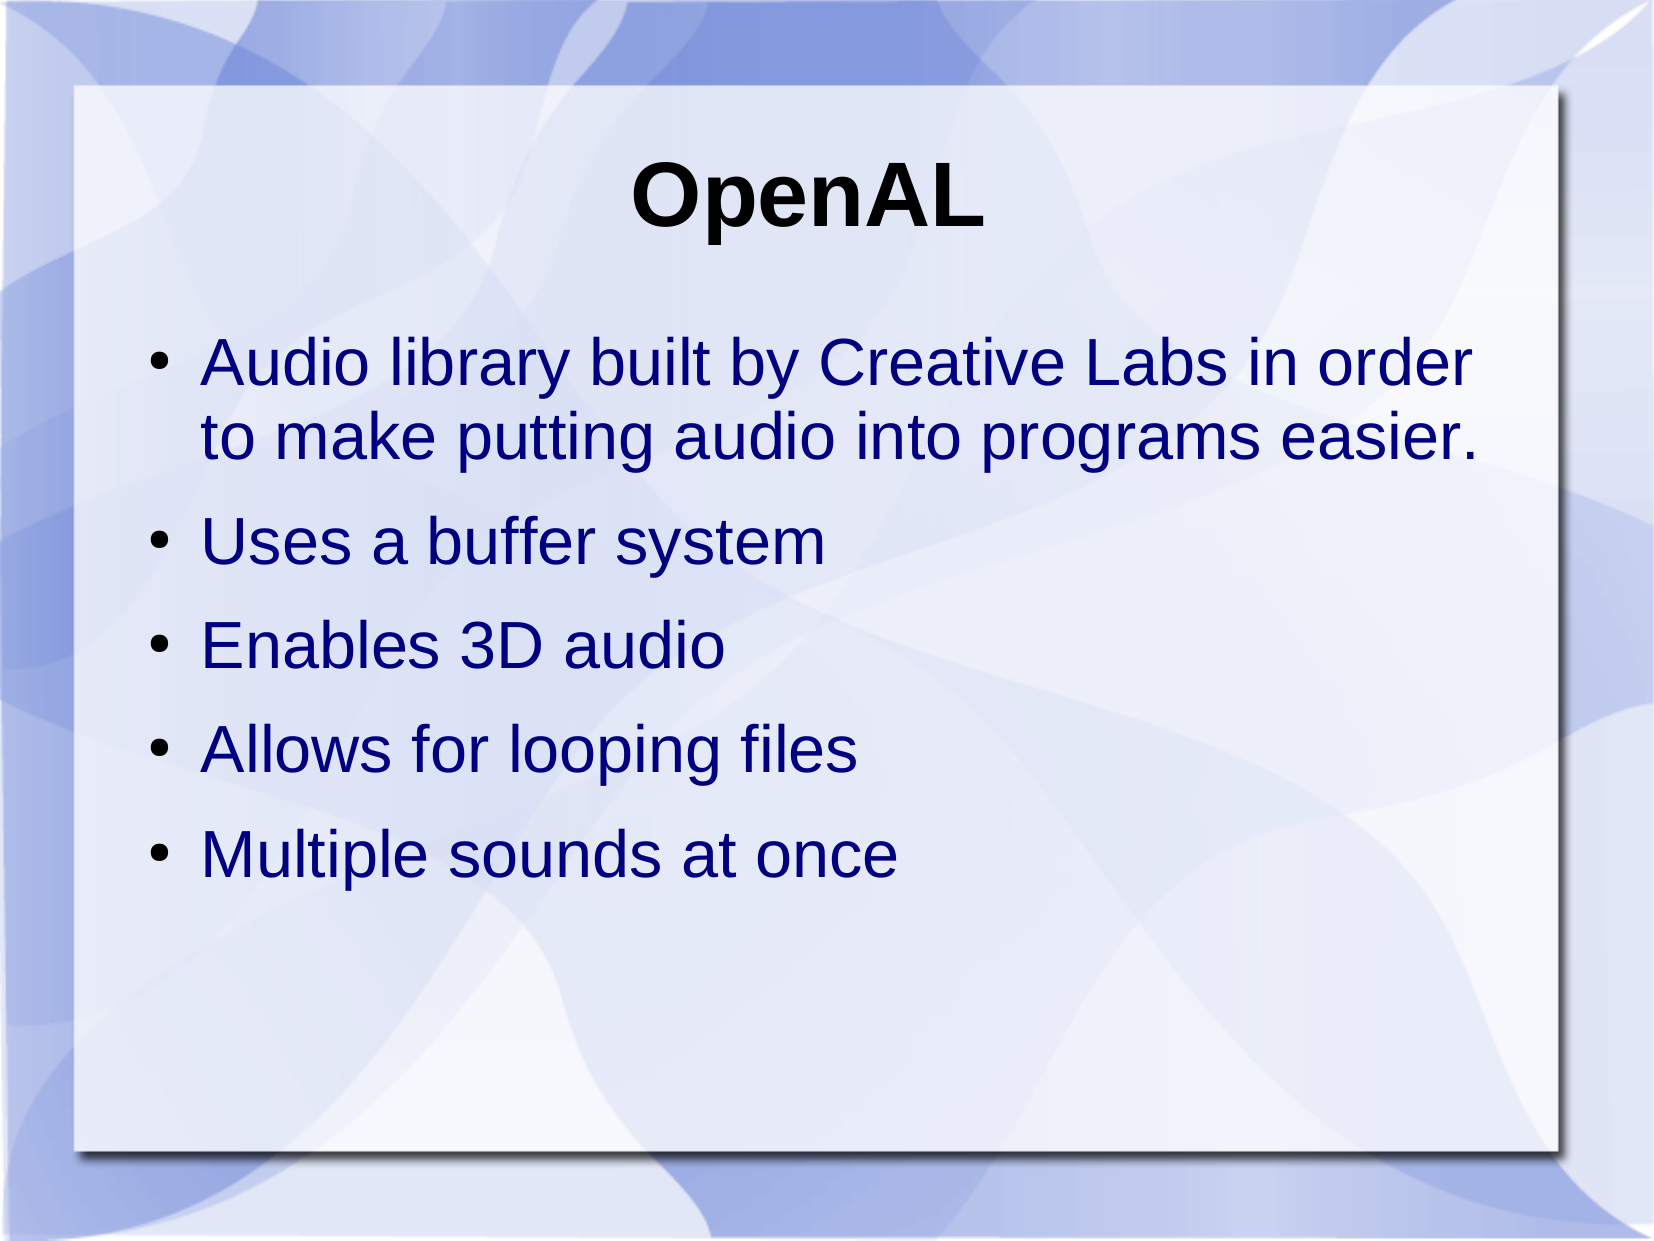

# OpenAL
Audio library built by Creative Labs in order to make putting audio into programs easier.
Uses a buffer system
Enables 3D audio
Allows for looping files
Multiple sounds at once